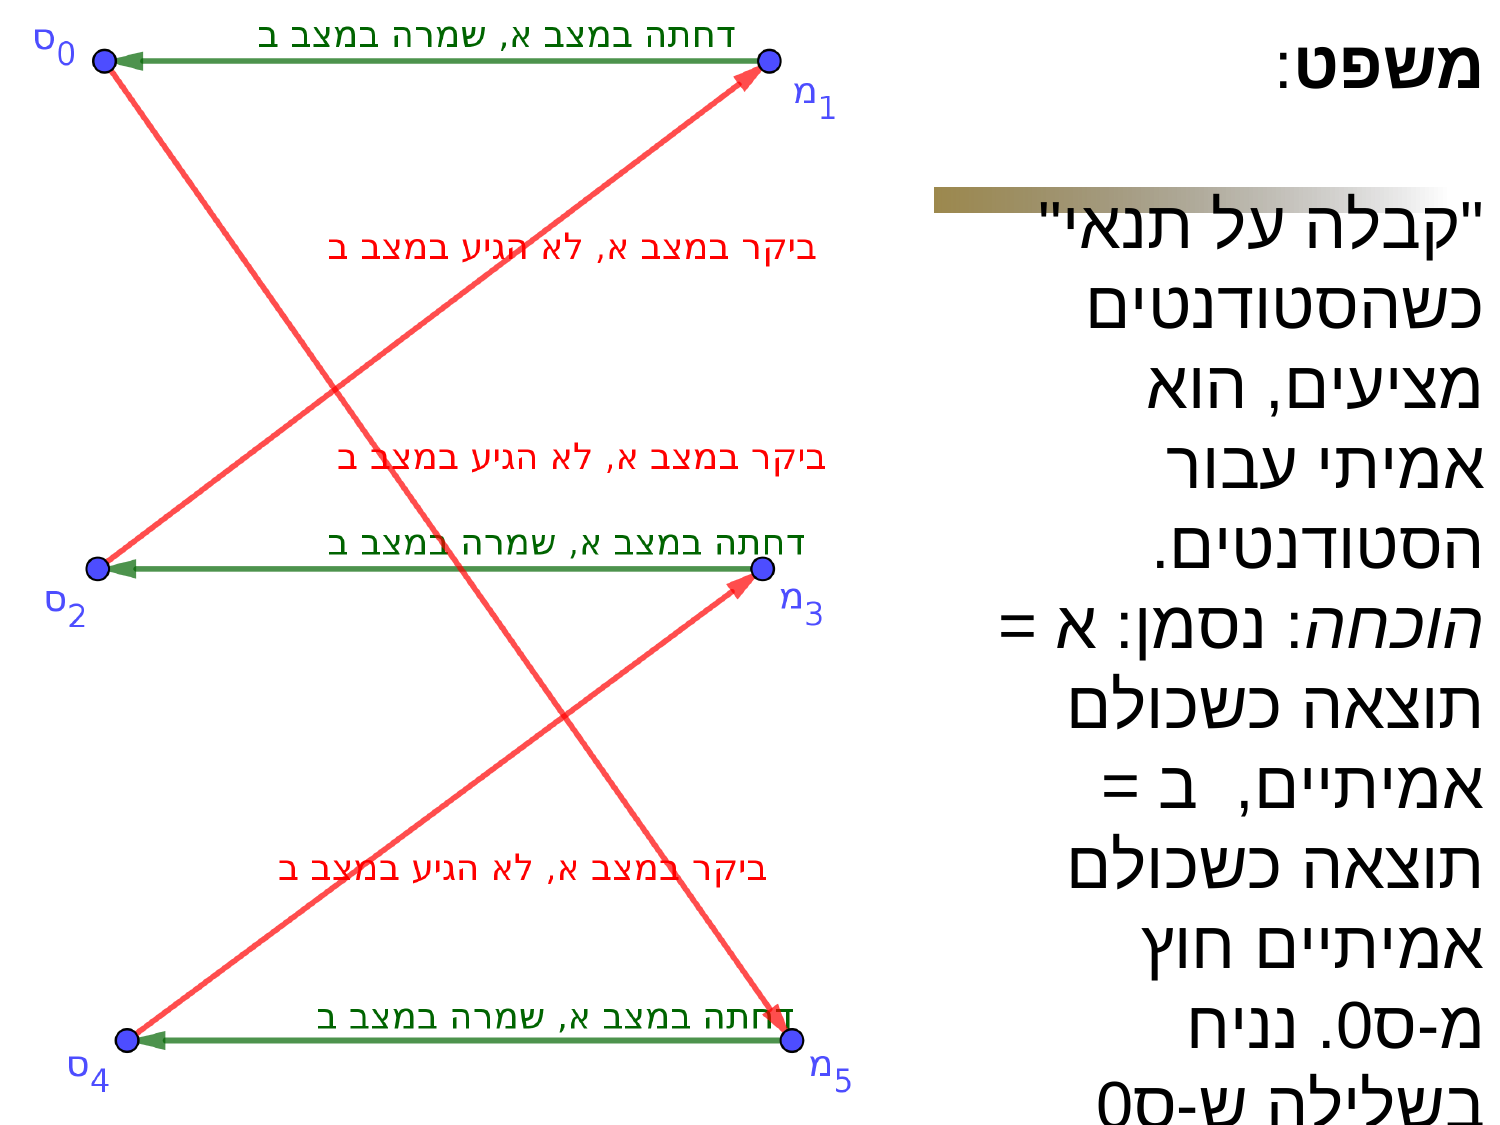

משפט:
"קבלה על תנאי" כשהסטודנטים מציעים, הוא אמיתי עבור הסטודנטים.
הוכחה: נסמן: א = תוצאה כשכולם אמיתיים, ב = תוצאה כשכולם אמיתיים חוץ מ-ס0. נניח בשלילה ש-ס0 מרויח מהשינוי. נגיע למעגל -->